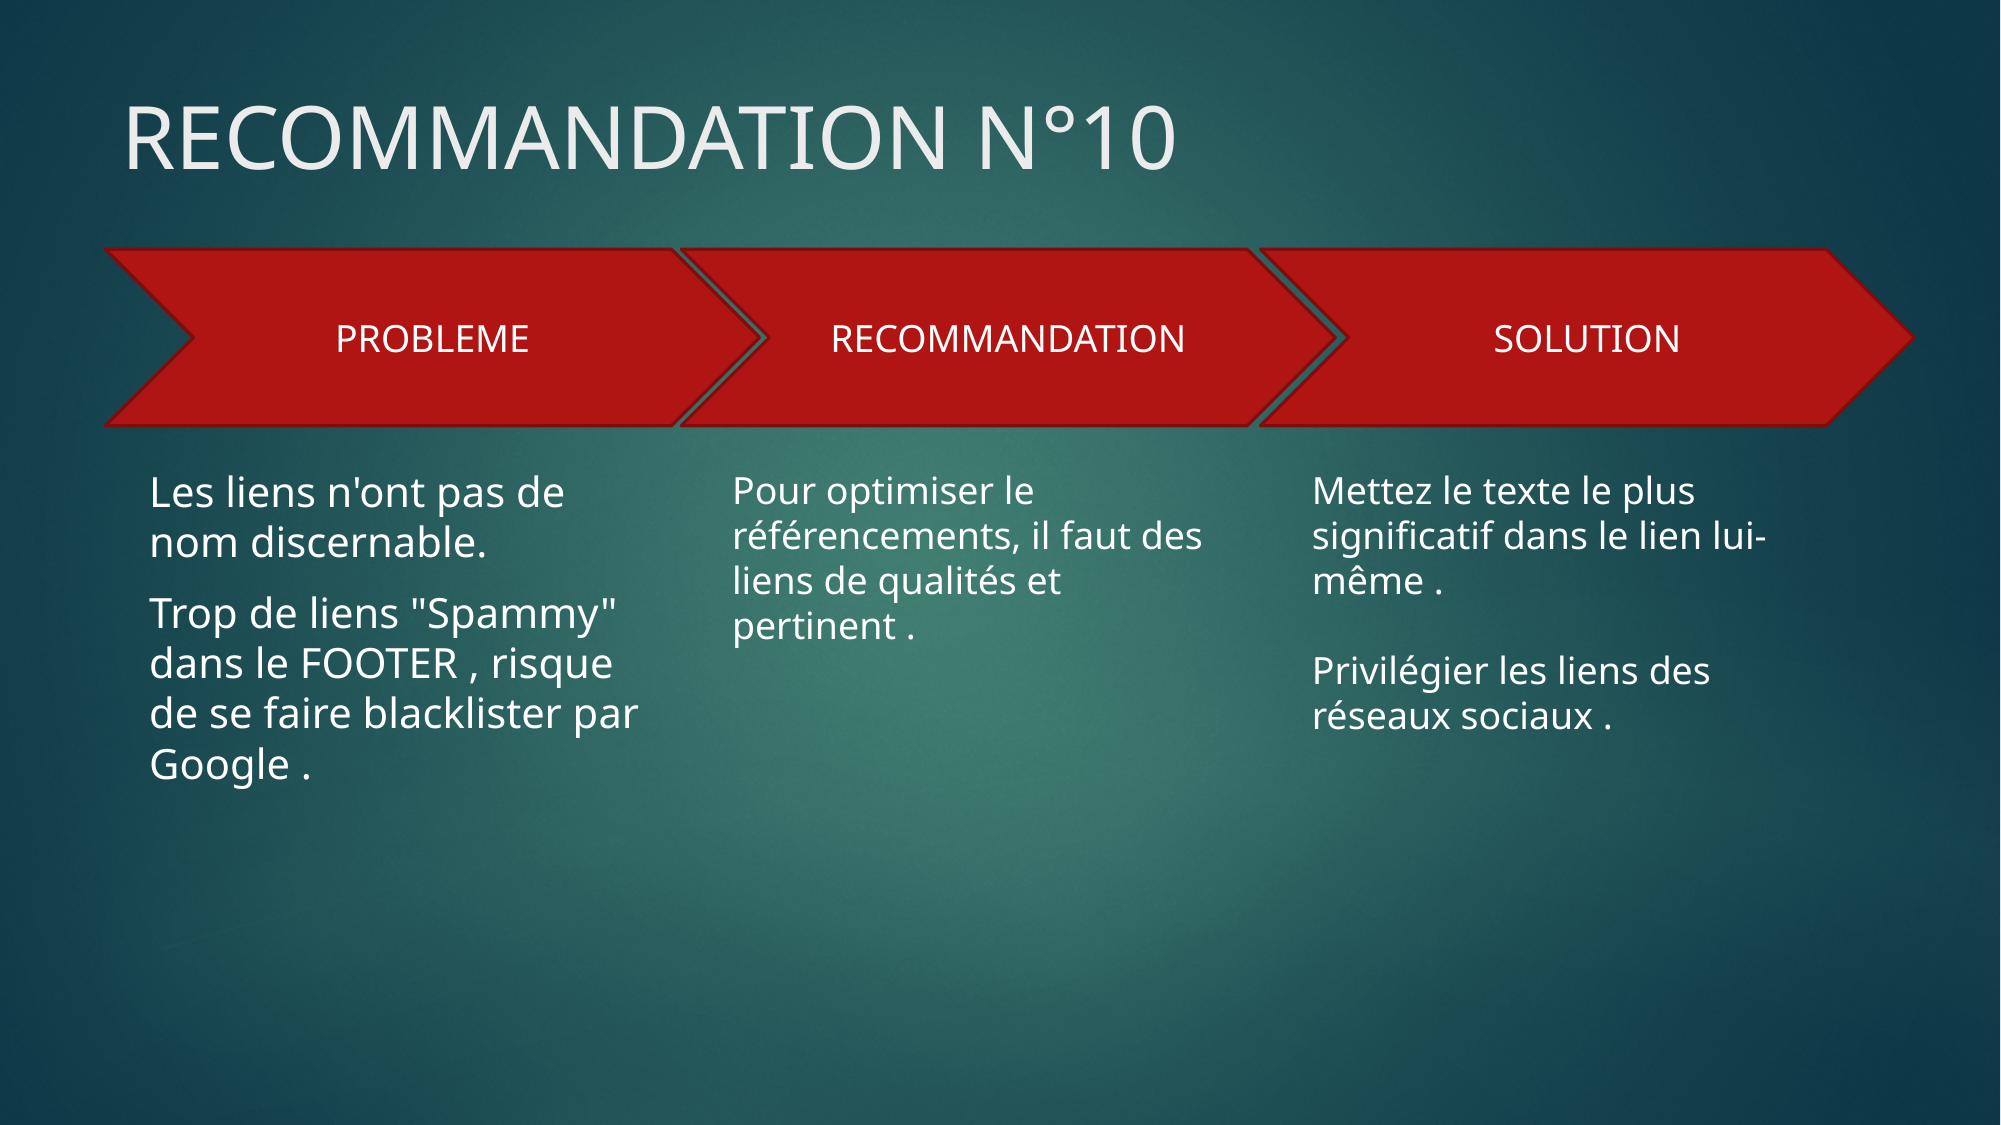

# RECOMMANDATION N°10
PROBLEME
RECOMMANDATION
SOLUTION
Les liens n'ont pas de nom discernable.
Trop de liens "Spammy" dans le FOOTER , risque de se faire blacklister par Google .
Pour optimiser le référencements, il faut des liens de qualités et pertinent .
Mettez le texte le plus significatif dans le lien lui-même .
Privilégier les liens des réseaux sociaux .